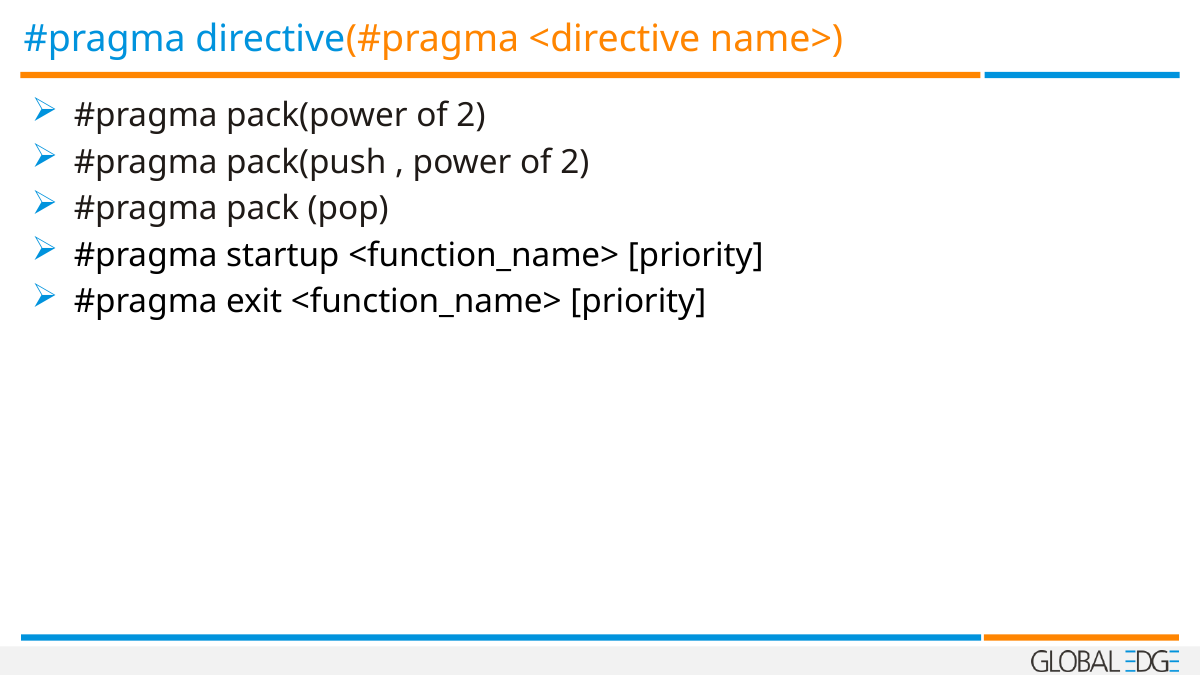

#pragma directive(#pragma <directive name>)
# #pragma pack(power of 2)
#pragma pack(push , power of 2)
#pragma pack (pop)
#pragma startup <function_name> [priority]
#pragma exit <function_name> [priority]